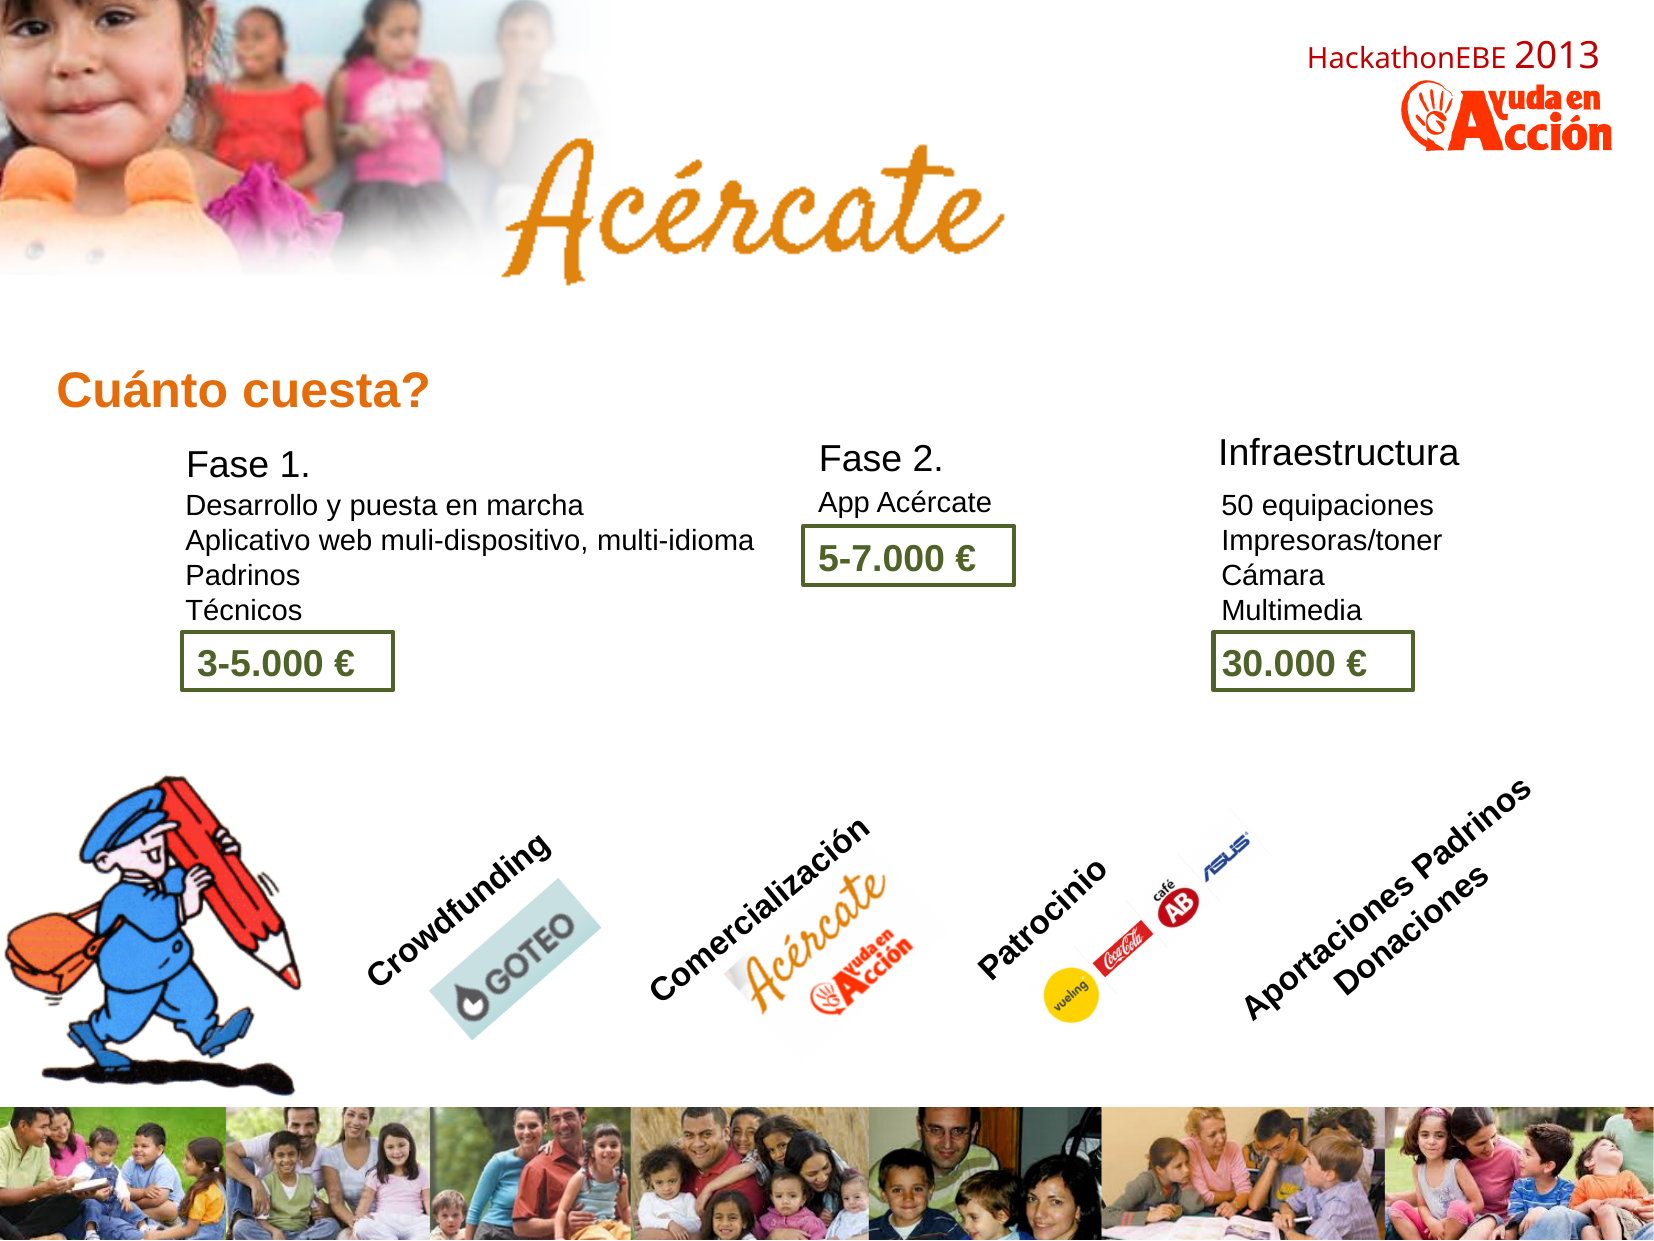

HackathonEBE 2013
Cuánto cuesta?
Infraestructura
Fase 2.
Fase 1.
App Acércate
Desarrollo y puesta en marcha
Aplicativo web muli-dispositivo, multi-idioma
Padrinos
Técnicos
50 equipaciones
Impresoras/toner
Cámara
Multimedia
5-7.000 €
3-5.000 €
30.000 €
Aportaciones Padrinos
Donaciones
Comercialización
Crowdfunding
Patrocinio